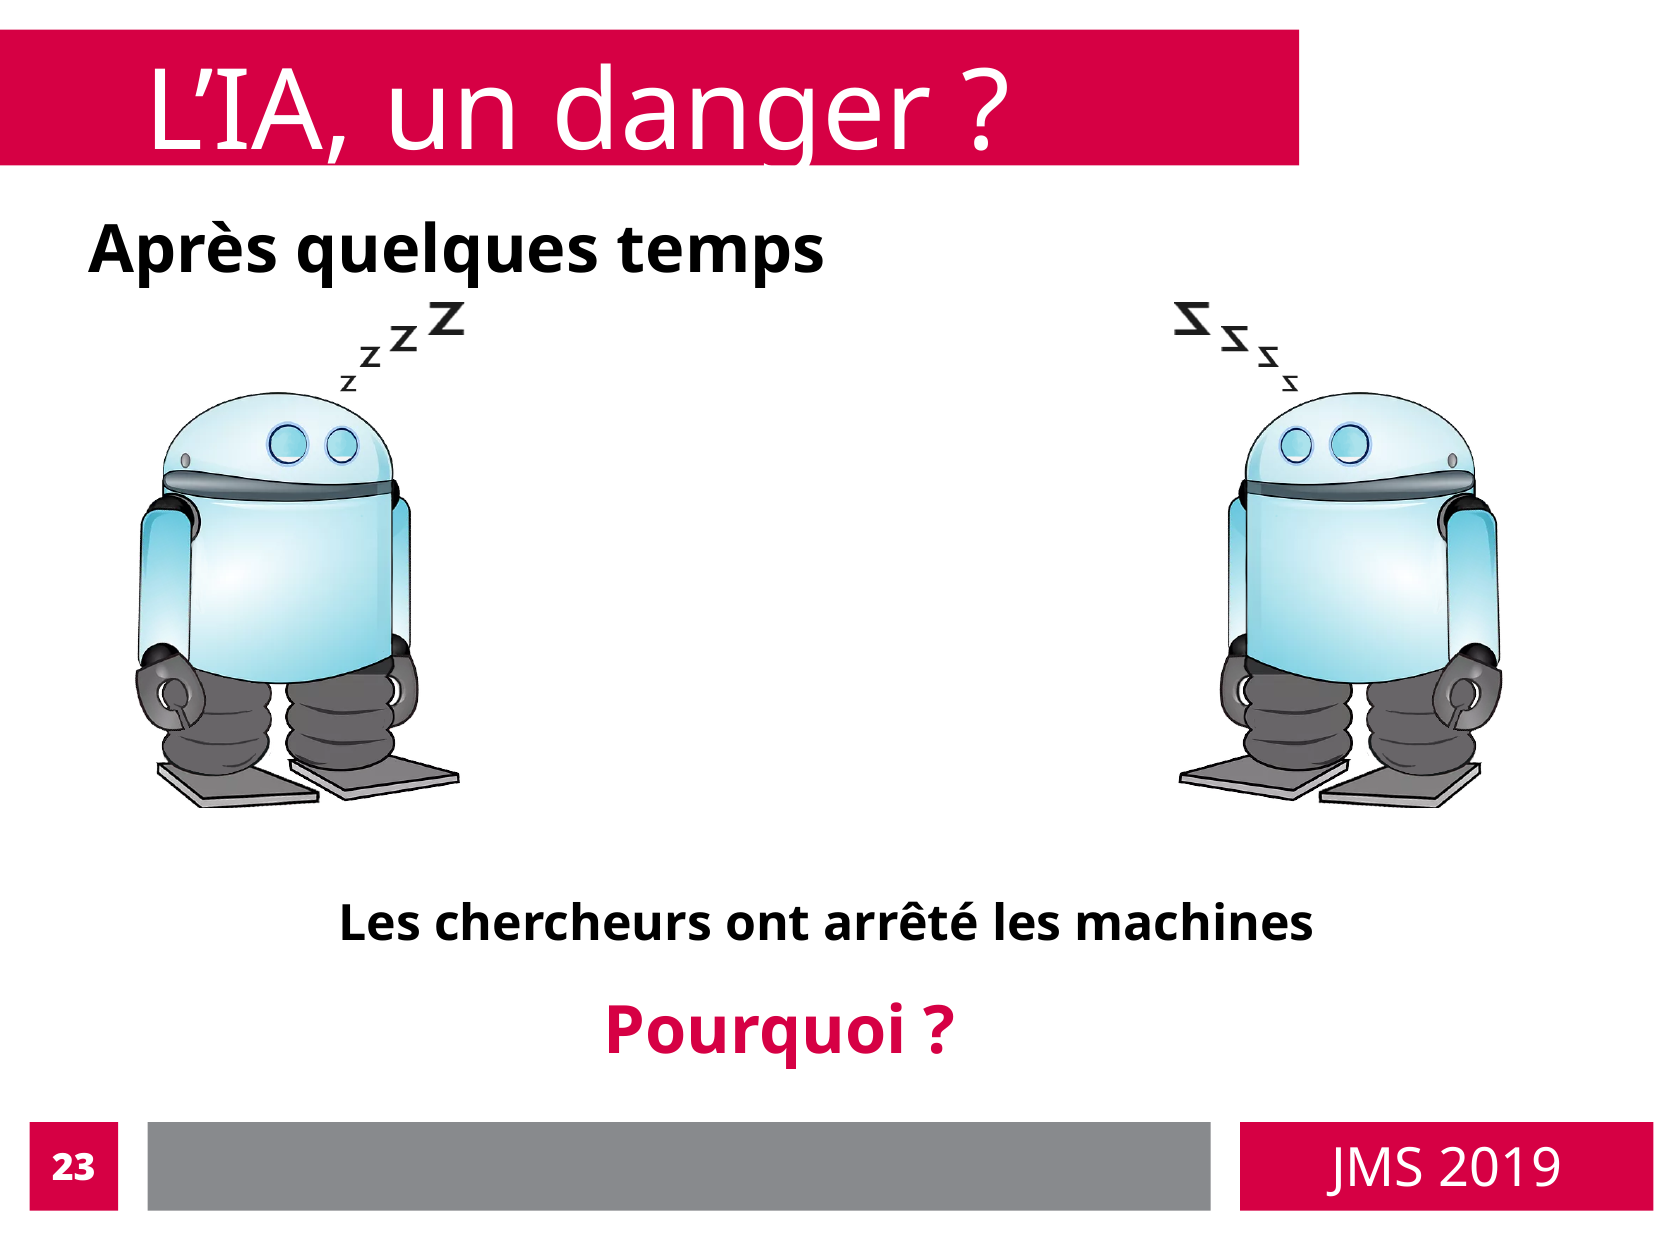

# L’IA, un danger ?
 Après quelques temps
Les chercheurs ont arrêté les machines
Pourquoi ?
23